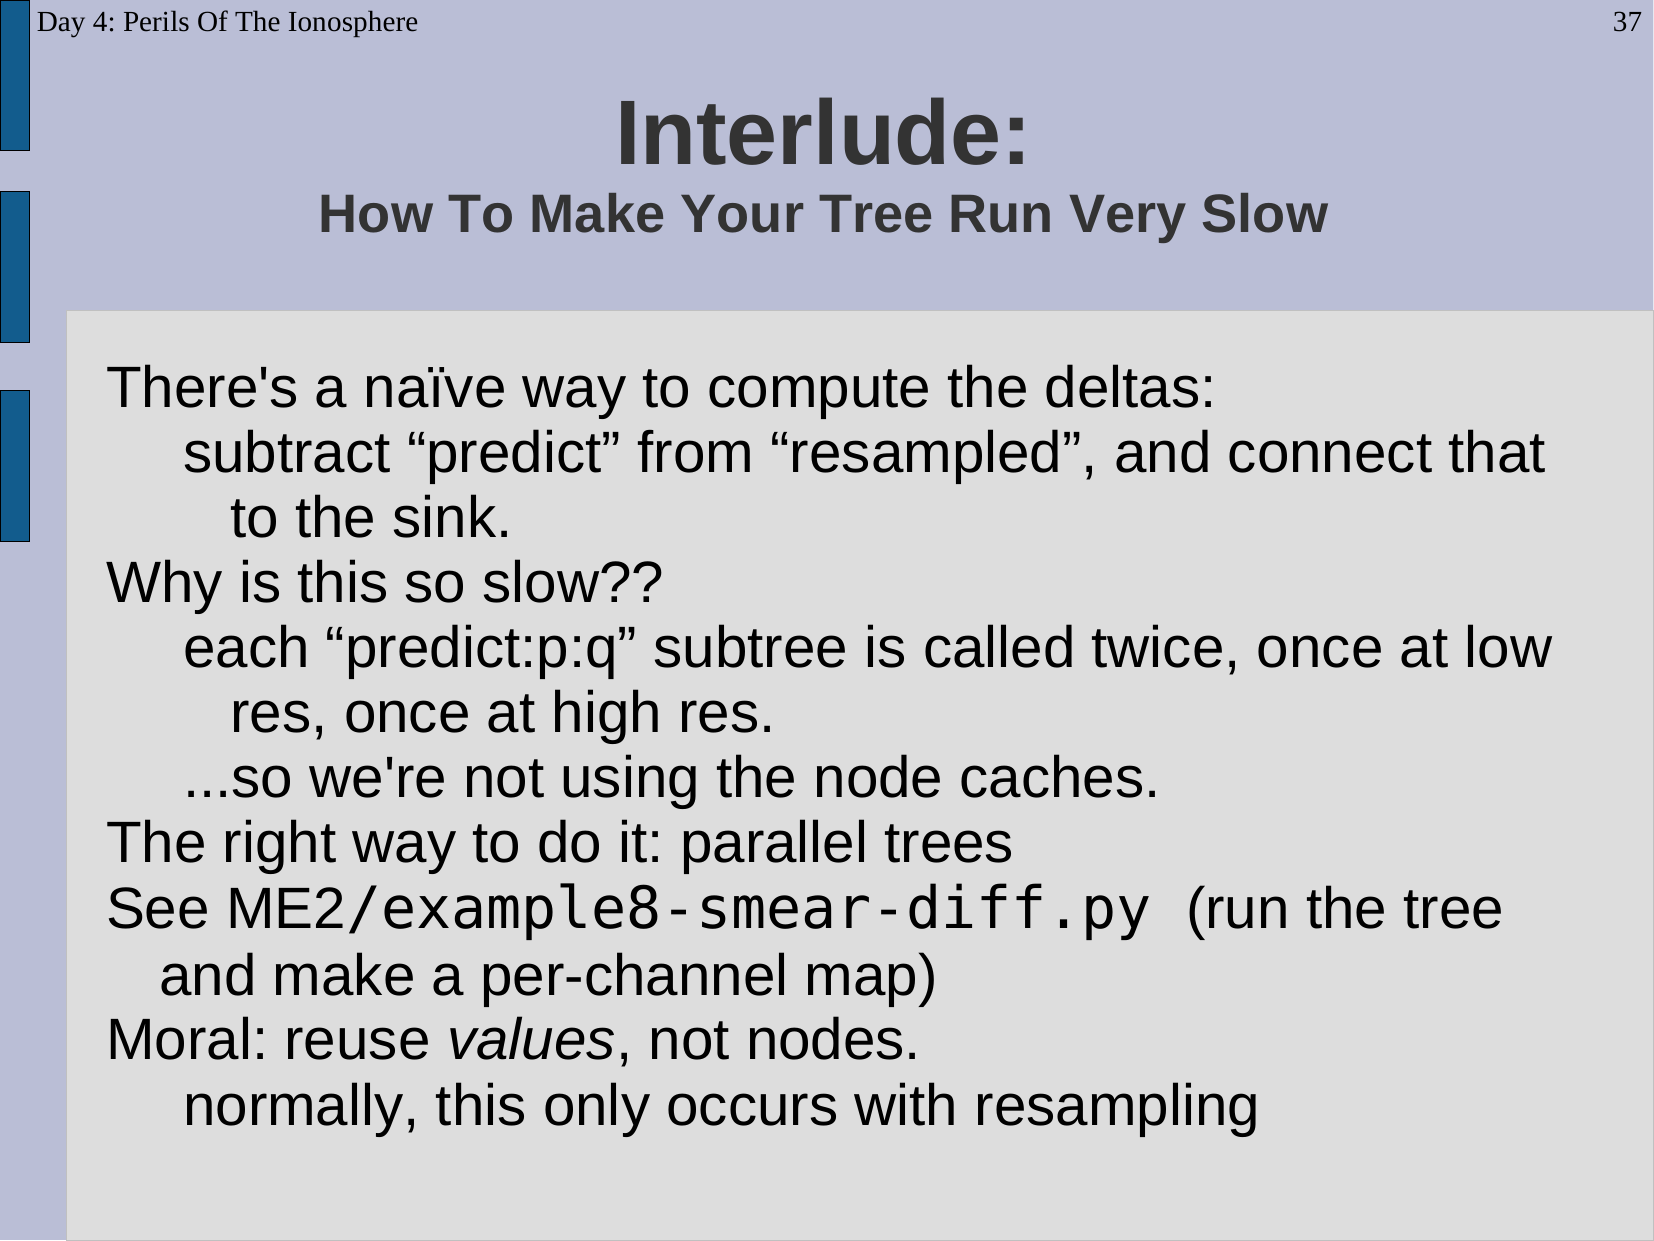

Day 4: Perils Of The Ionosphere
37
# Interlude: How To Make Your Tree Run Very Slow
There's a naïve way to compute the deltas:
subtract “predict” from “resampled”, and connect that to the sink.
Why is this so slow??
each “predict:p:q” subtree is called twice, once at low res, once at high res.
...so we're not using the node caches.
The right way to do it: parallel trees
See ME2/example8-smear-diff.py (run the tree and make a per-channel map)
Moral: reuse values, not nodes.
normally, this only occurs with resampling